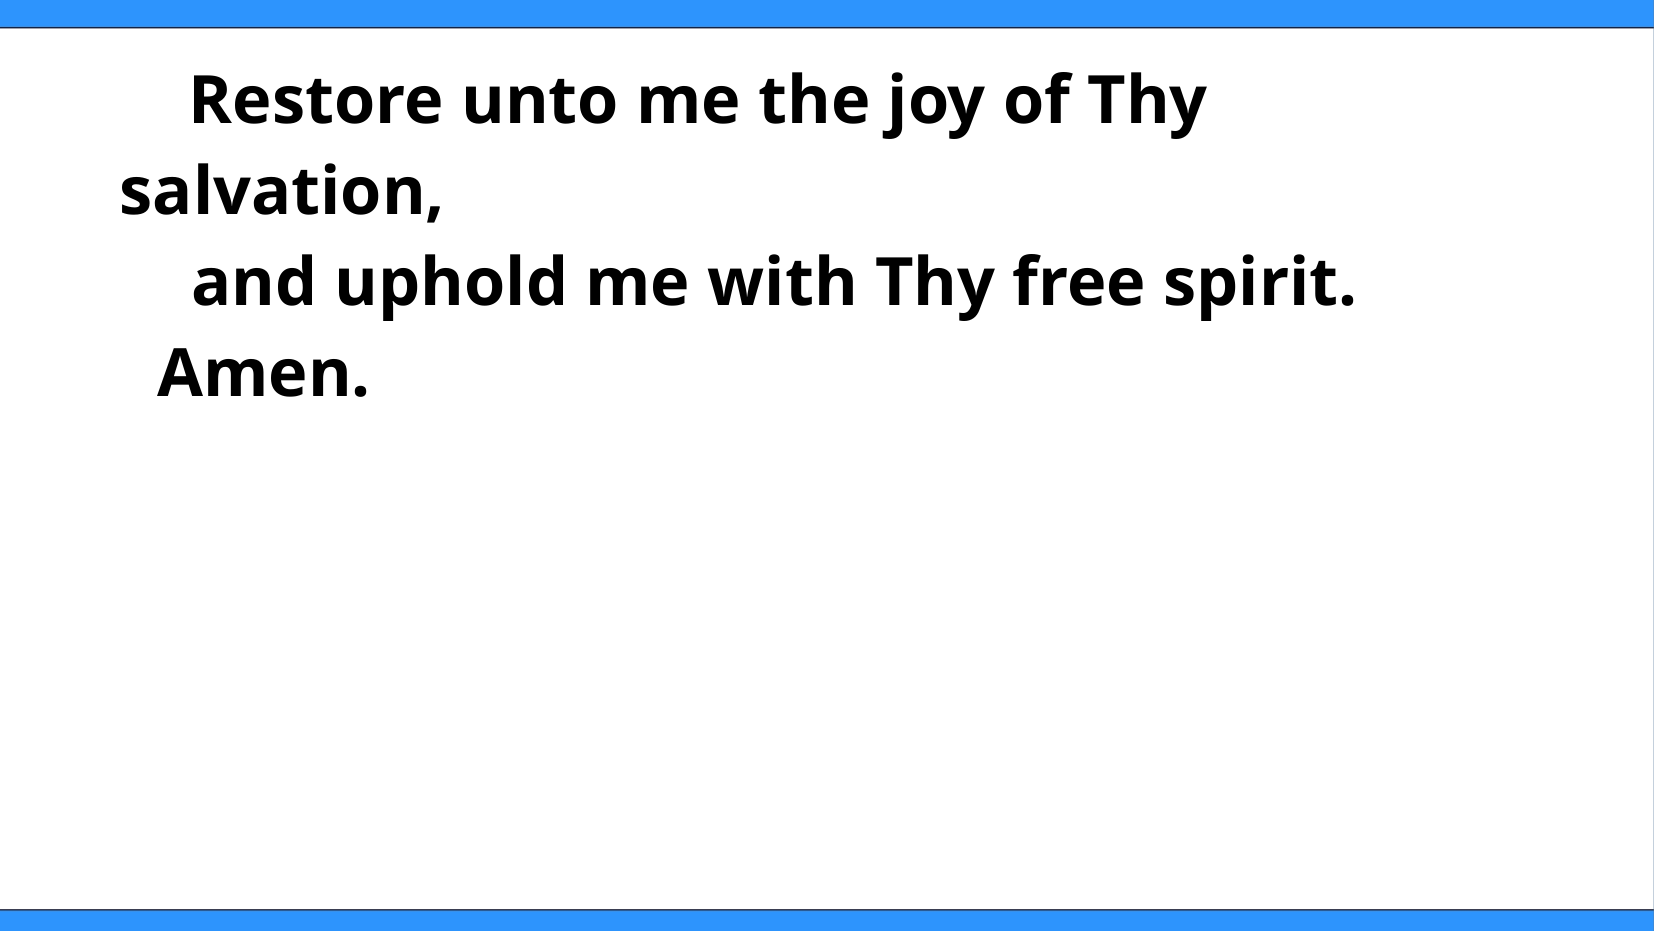

Restore unto me the joy of Thy salvation,
 and uphold me with Thy free spirit. Amen.